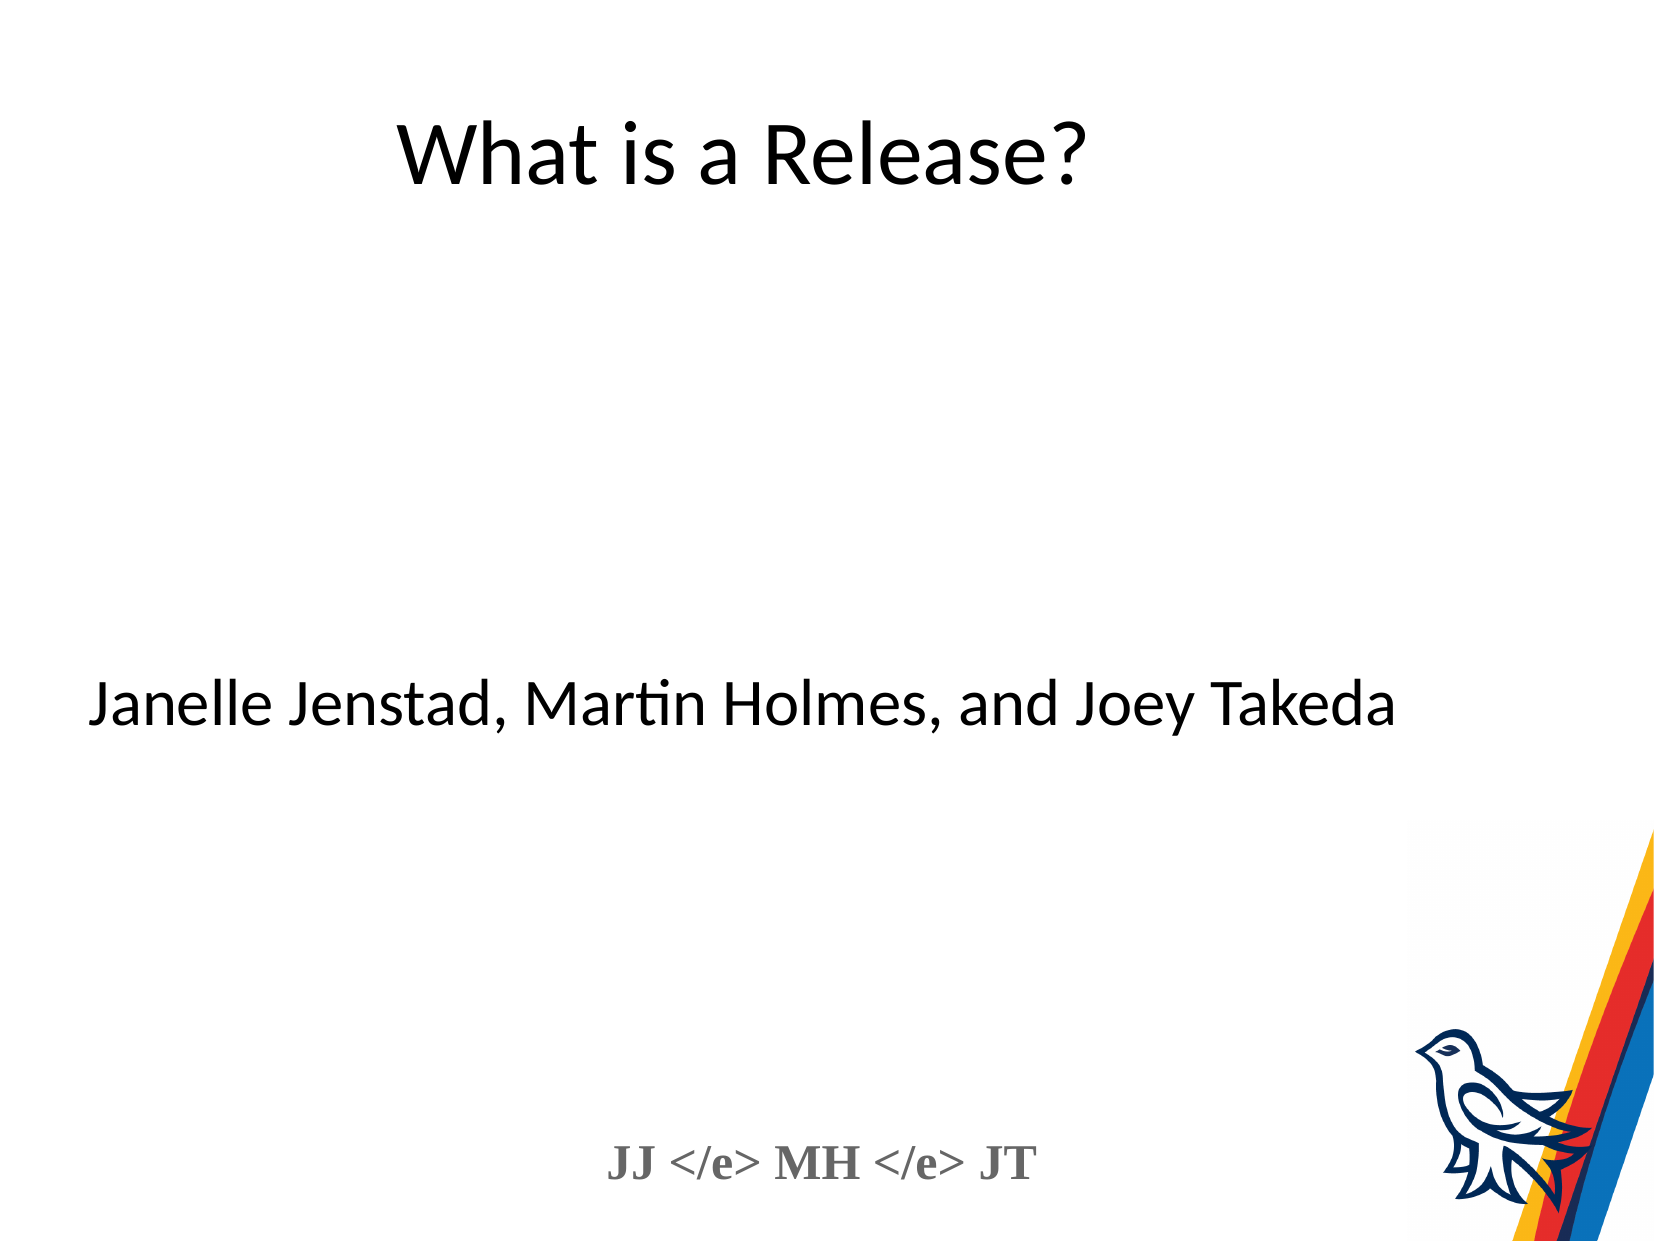

# What is a Release?
Janelle Jenstad, Martin Holmes, and Joey Takeda
JJ </e> MH </e> JT